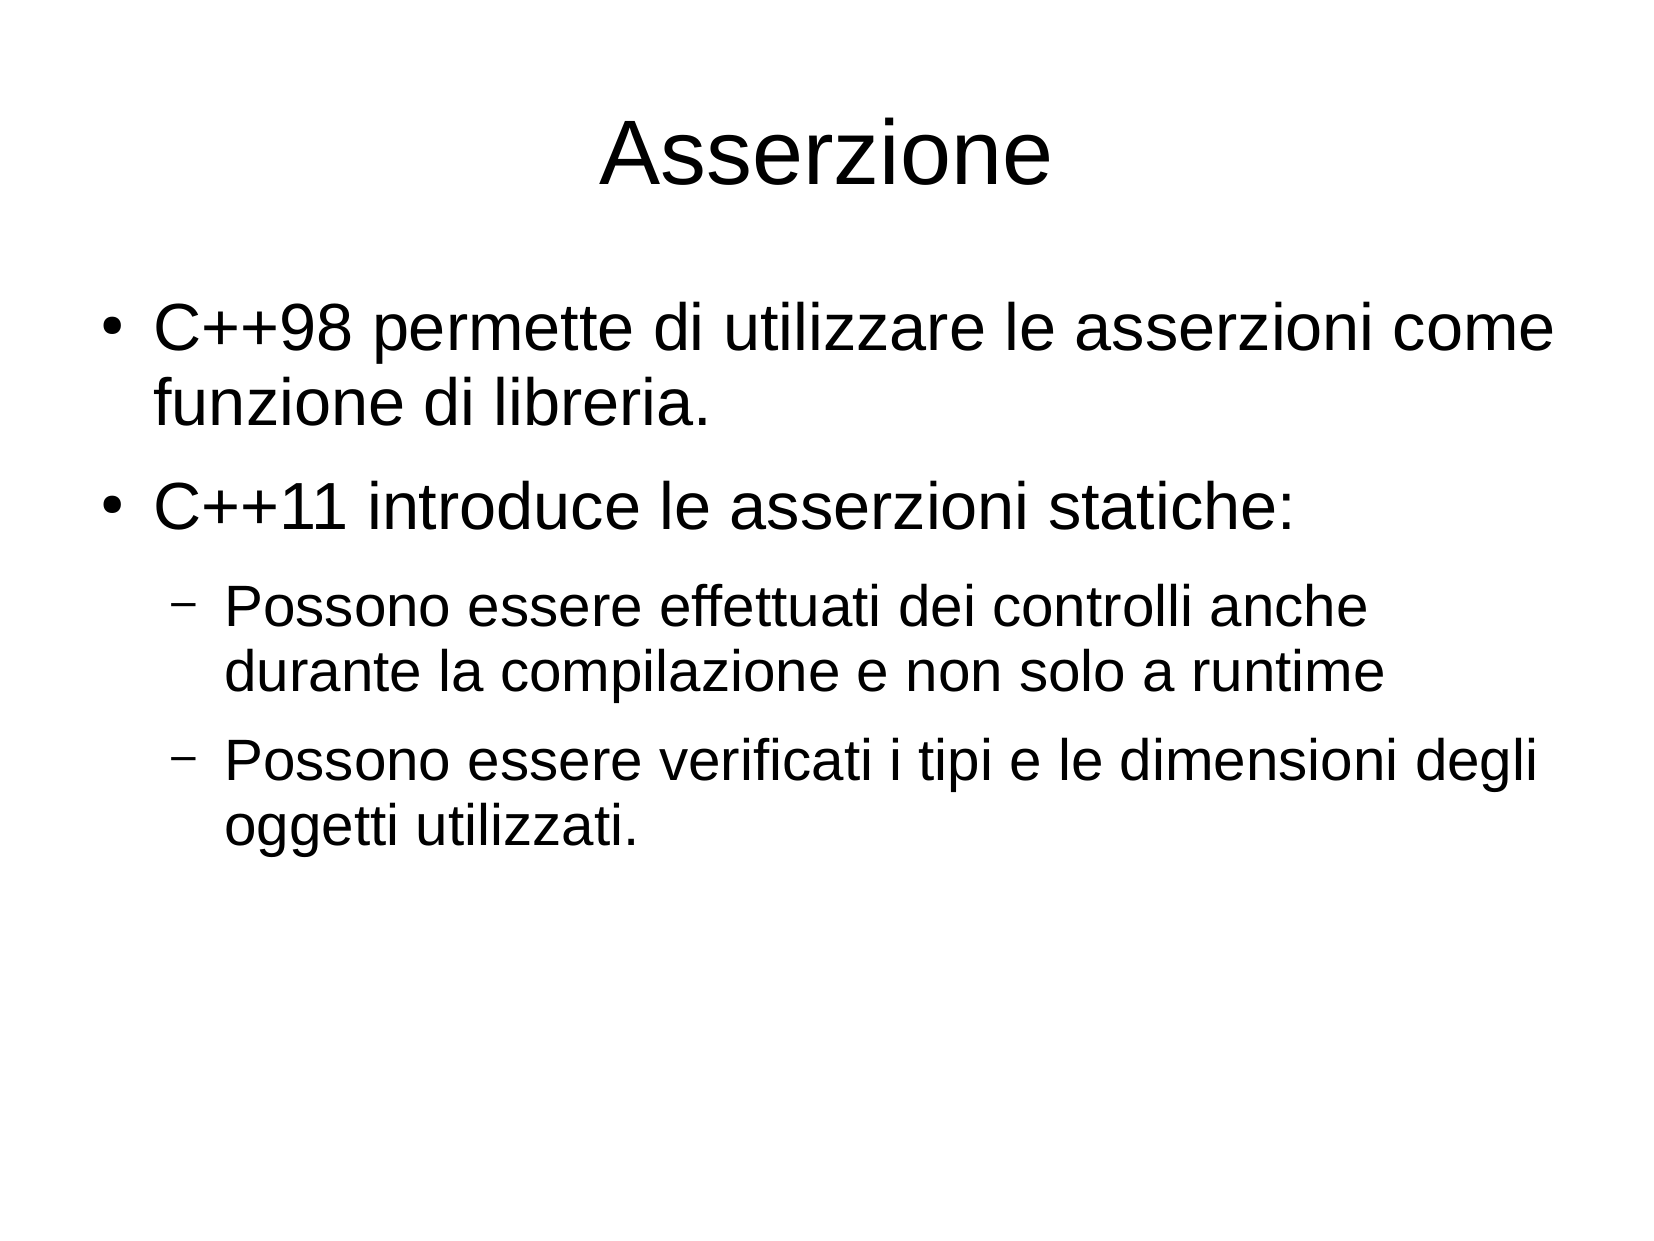

# Asserzione
C++98 permette di utilizzare le asserzioni come funzione di libreria.
C++11 introduce le asserzioni statiche:
Possono essere effettuati dei controlli anche durante la compilazione e non solo a runtime
Possono essere verificati i tipi e le dimensioni degli oggetti utilizzati.